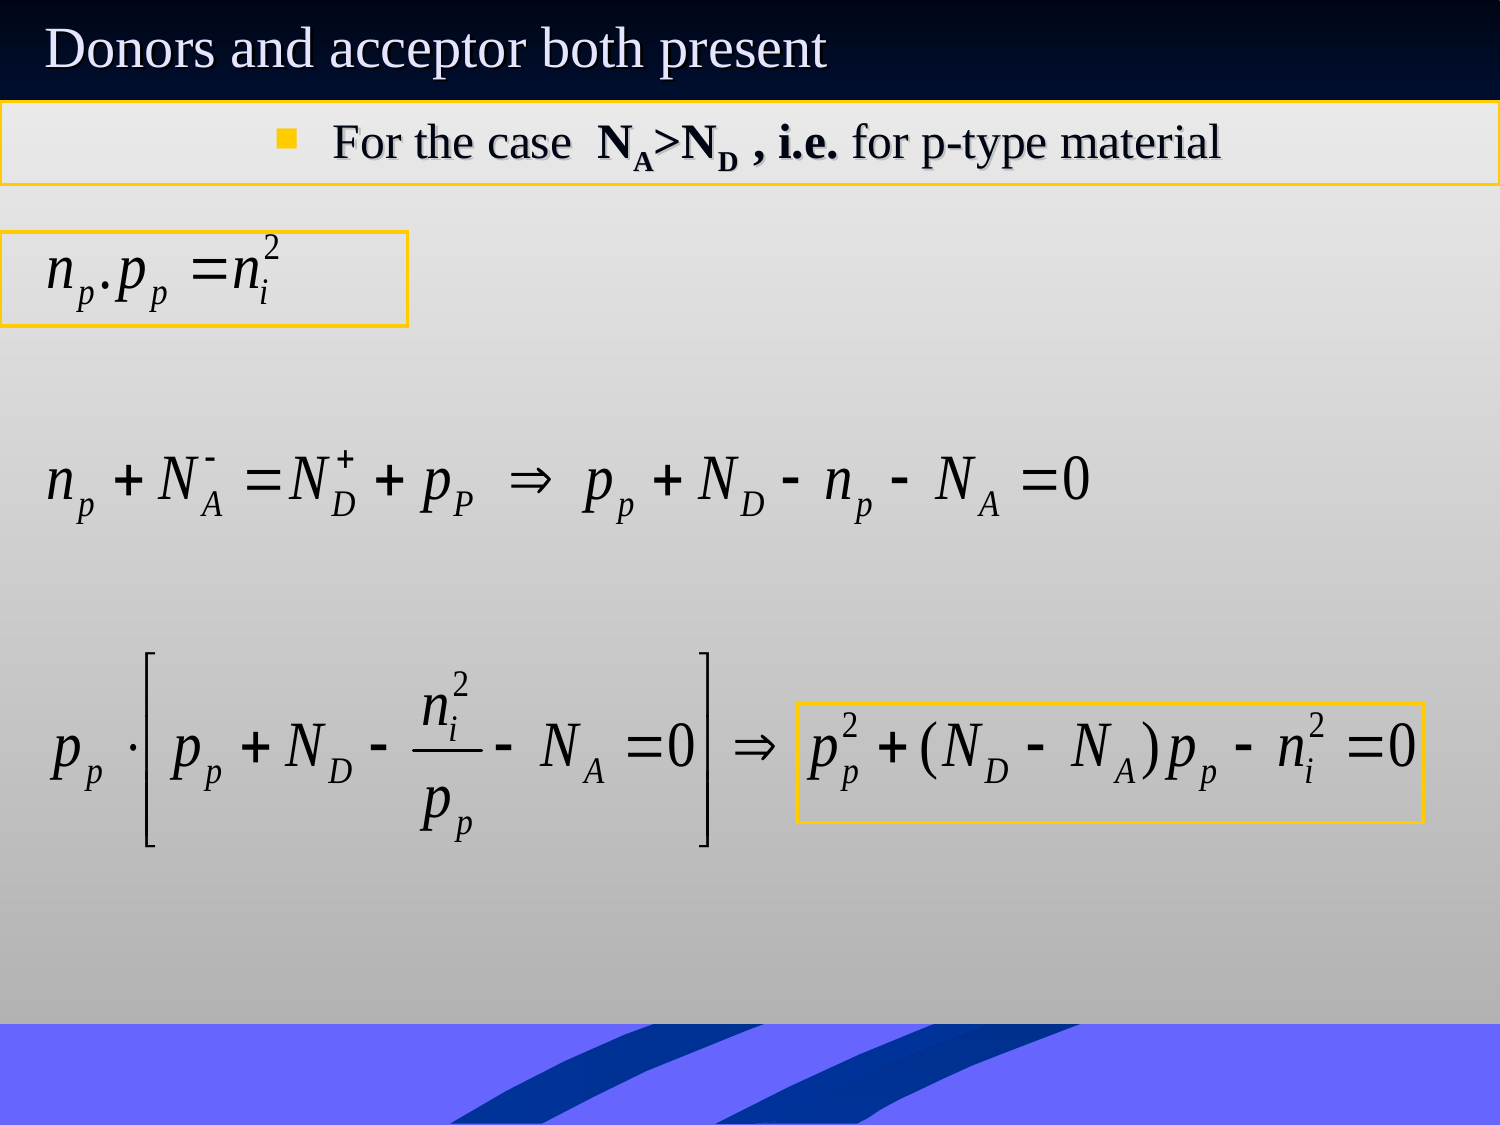

Donors and acceptor both present
# For the case NA>ND , i.e. for p-type material